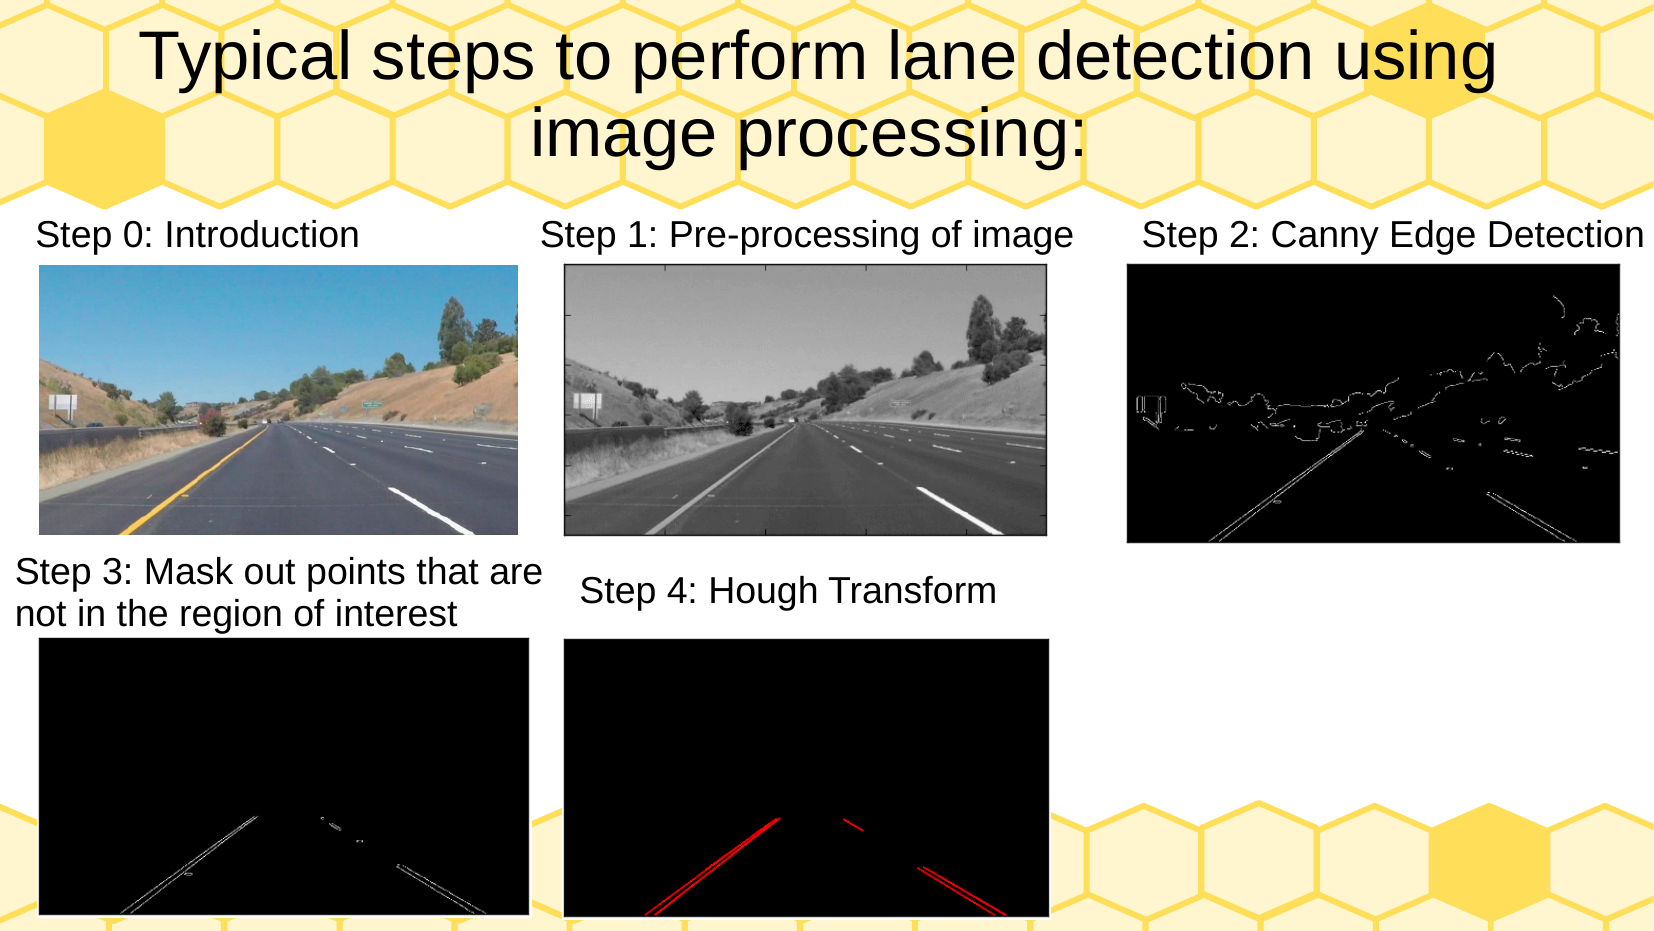

# Typical steps to perform lane detection using image processing:
Step 0: Introduction
Step 1: Pre-processing of image
Step 2: Canny Edge Detection
Step 3: Mask out points that are not in the region of interest
Step 4: Hough Transform